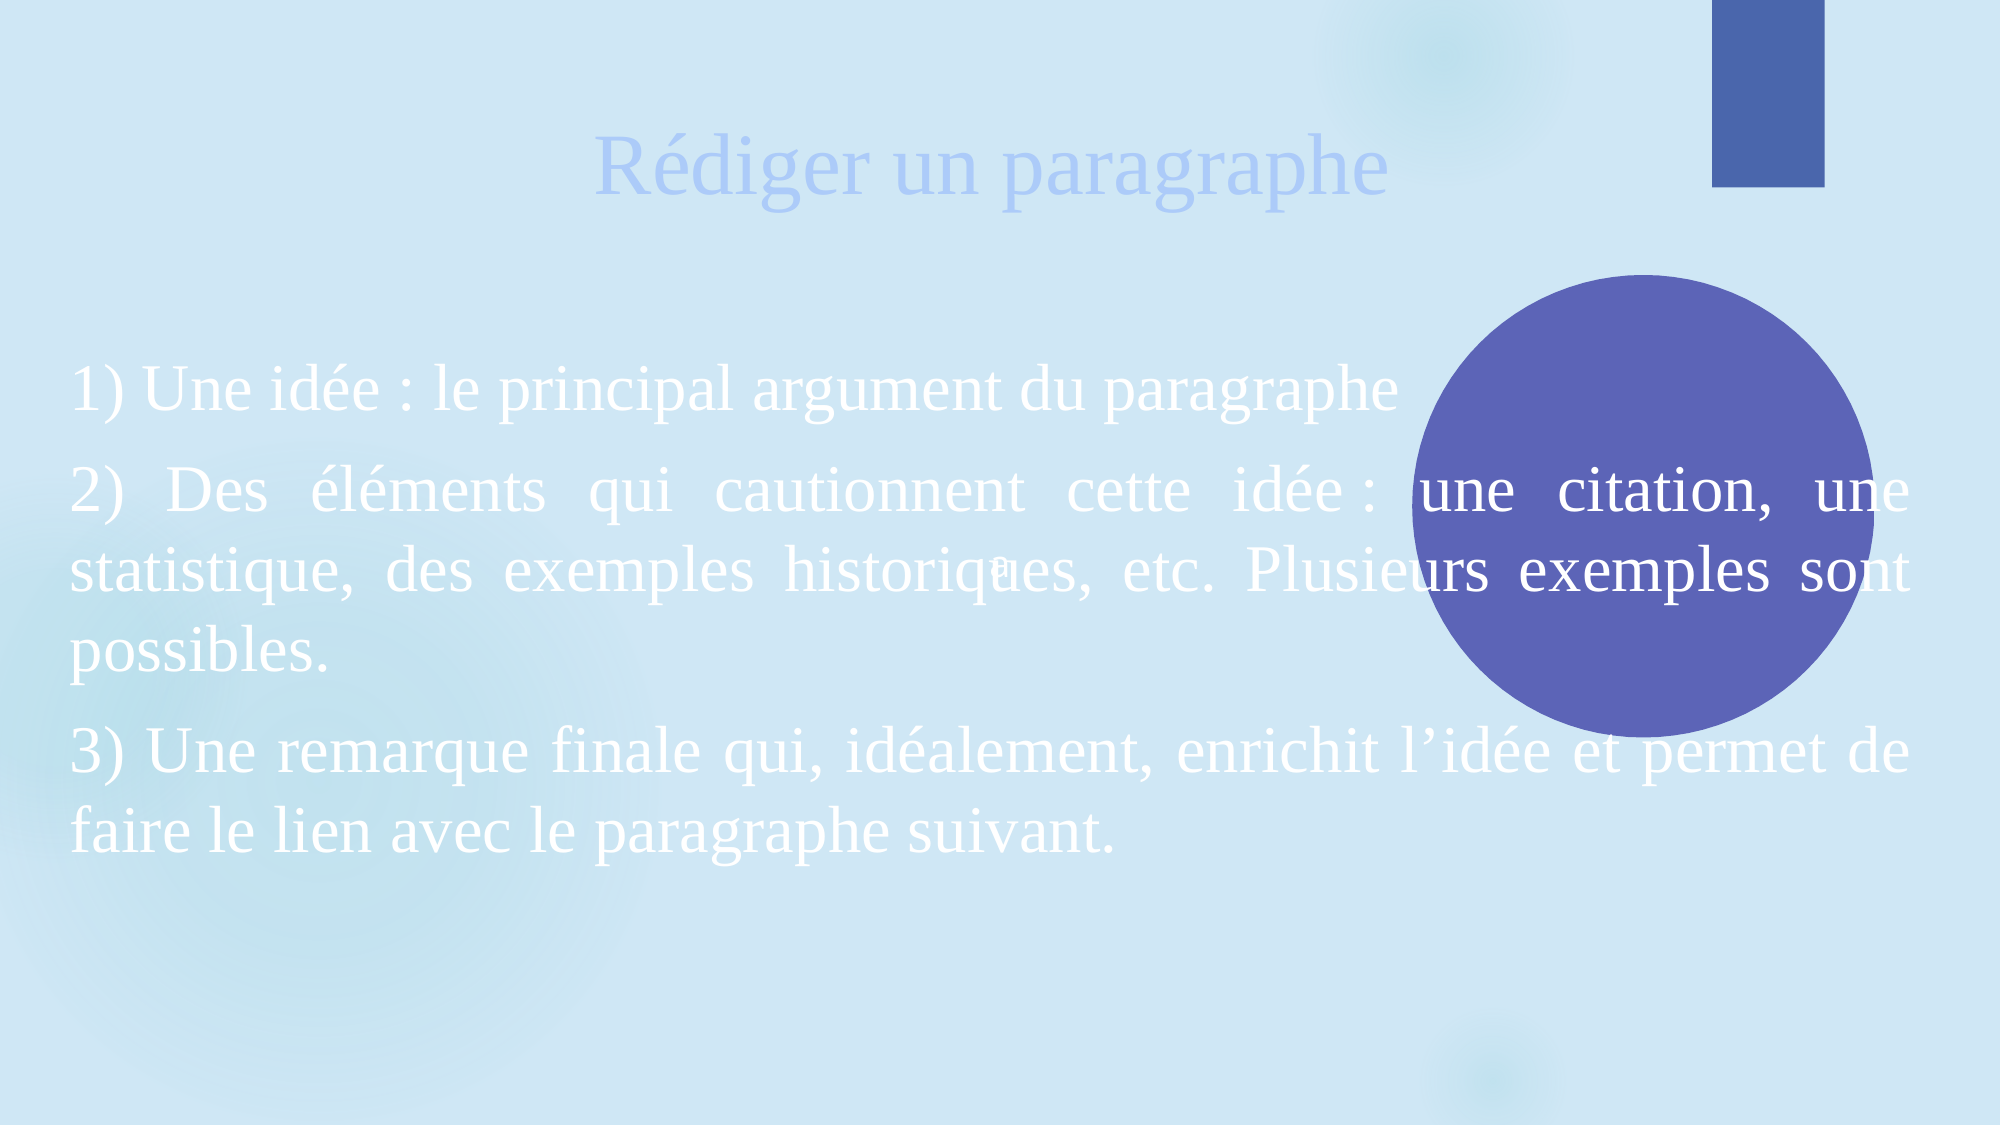

# Rédiger un paragraphe
1) Une idée : le principal argument du paragraphe
2) Des éléments qui cautionnent cette idée : une citation, une statistique, des exemples historiques, etc. Plusieurs exemples sont possibles.
3) Une remarque finale qui, idéalement, enrichit l’idée et permet de faire le lien avec le paragraphe suivant.
a